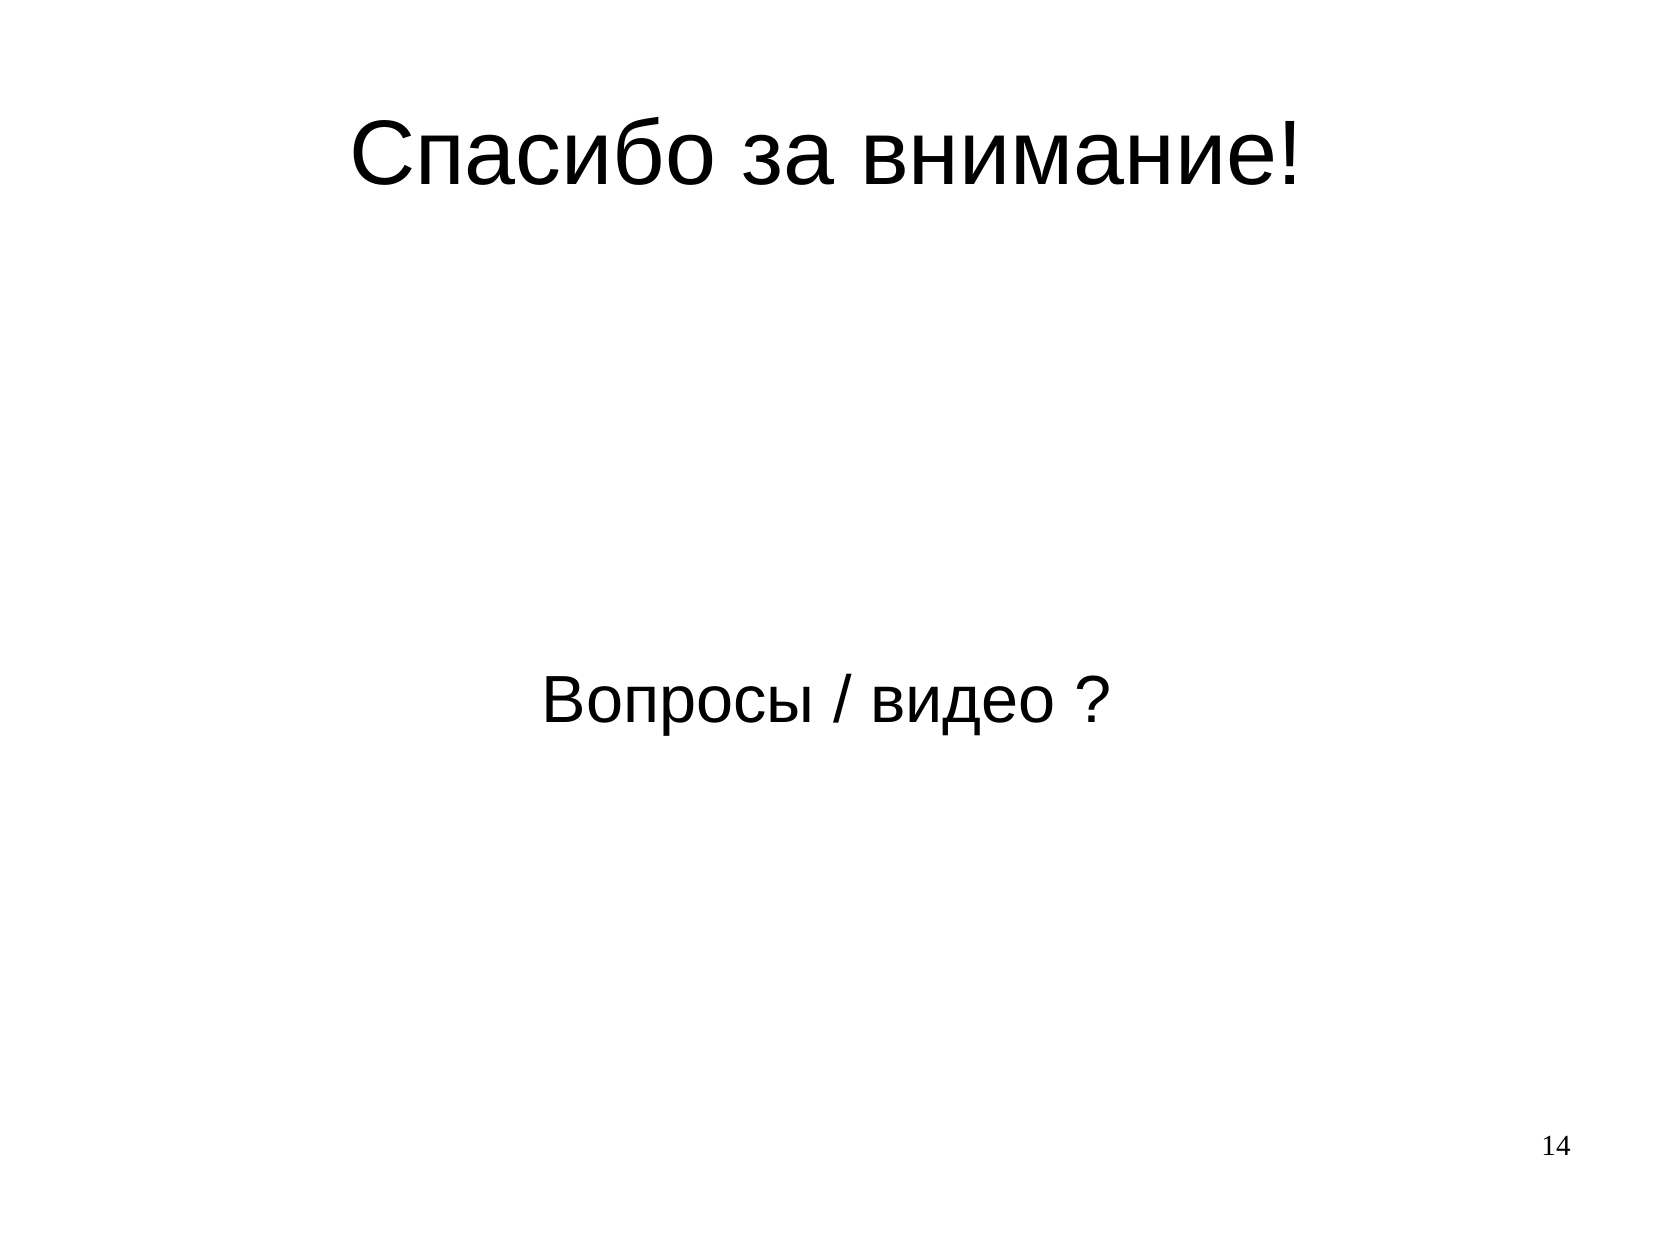

# Спасибо за внимание!
Вопросы / видео ?
14